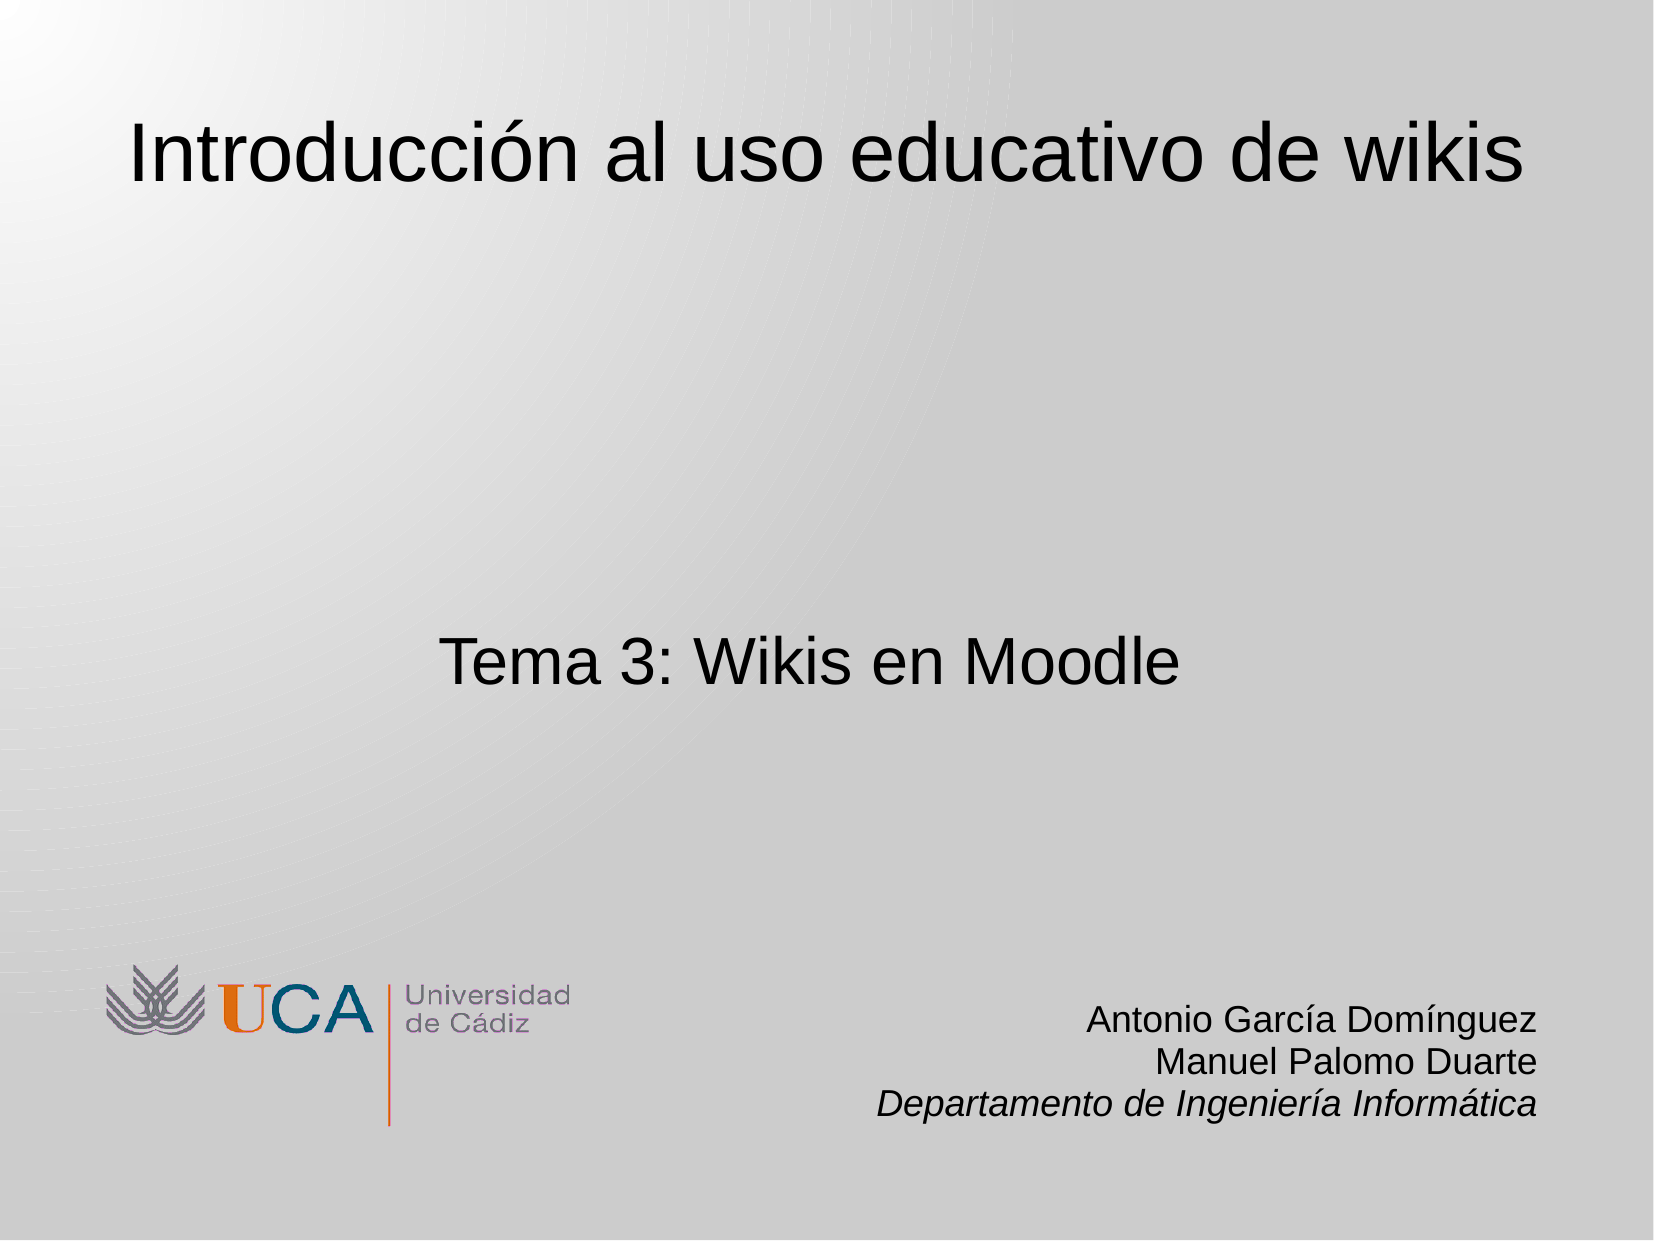

# Introducción al uso educativo de wikis
Tema 3: Wikis en Moodle
Antonio García Domínguez
Manuel Palomo Duarte
Departamento de Ingeniería Informática